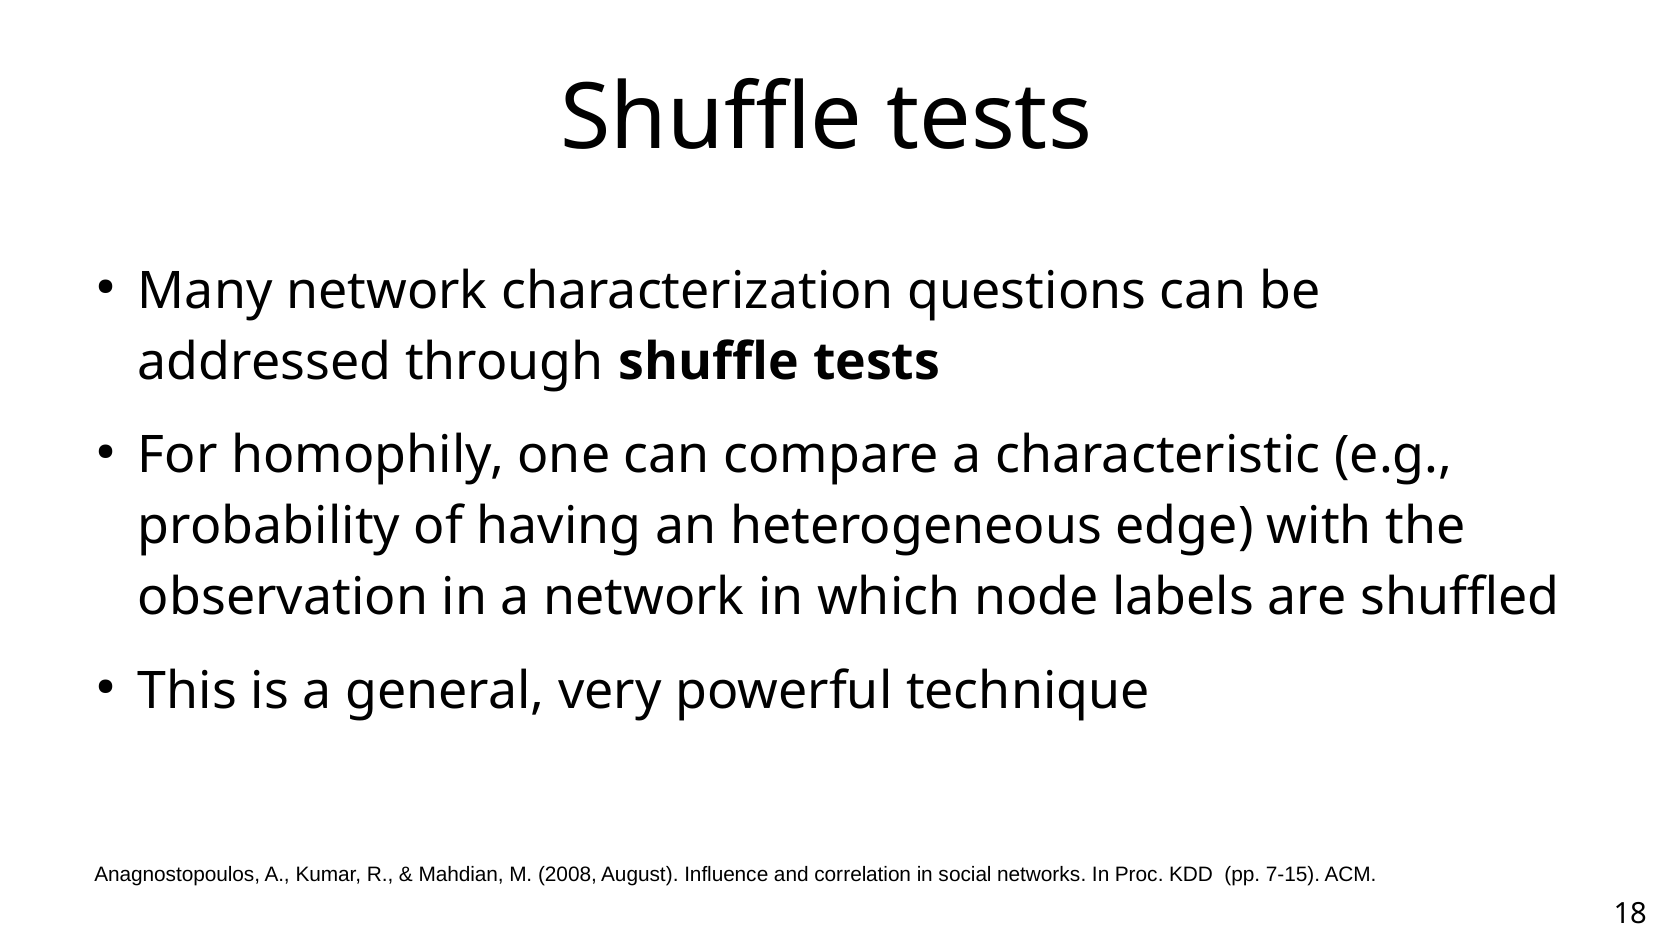

# Shuffle tests
Many network characterization questions can be addressed through shuffle tests
For homophily, one can compare a characteristic (e.g., probability of having an heterogeneous edge) with the observation in a network in which node labels are shuffled
This is a general, very powerful technique
Anagnostopoulos, A., Kumar, R., & Mahdian, M. (2008, August). Influence and correlation in social networks. In Proc. KDD (pp. 7-15). ACM.
18